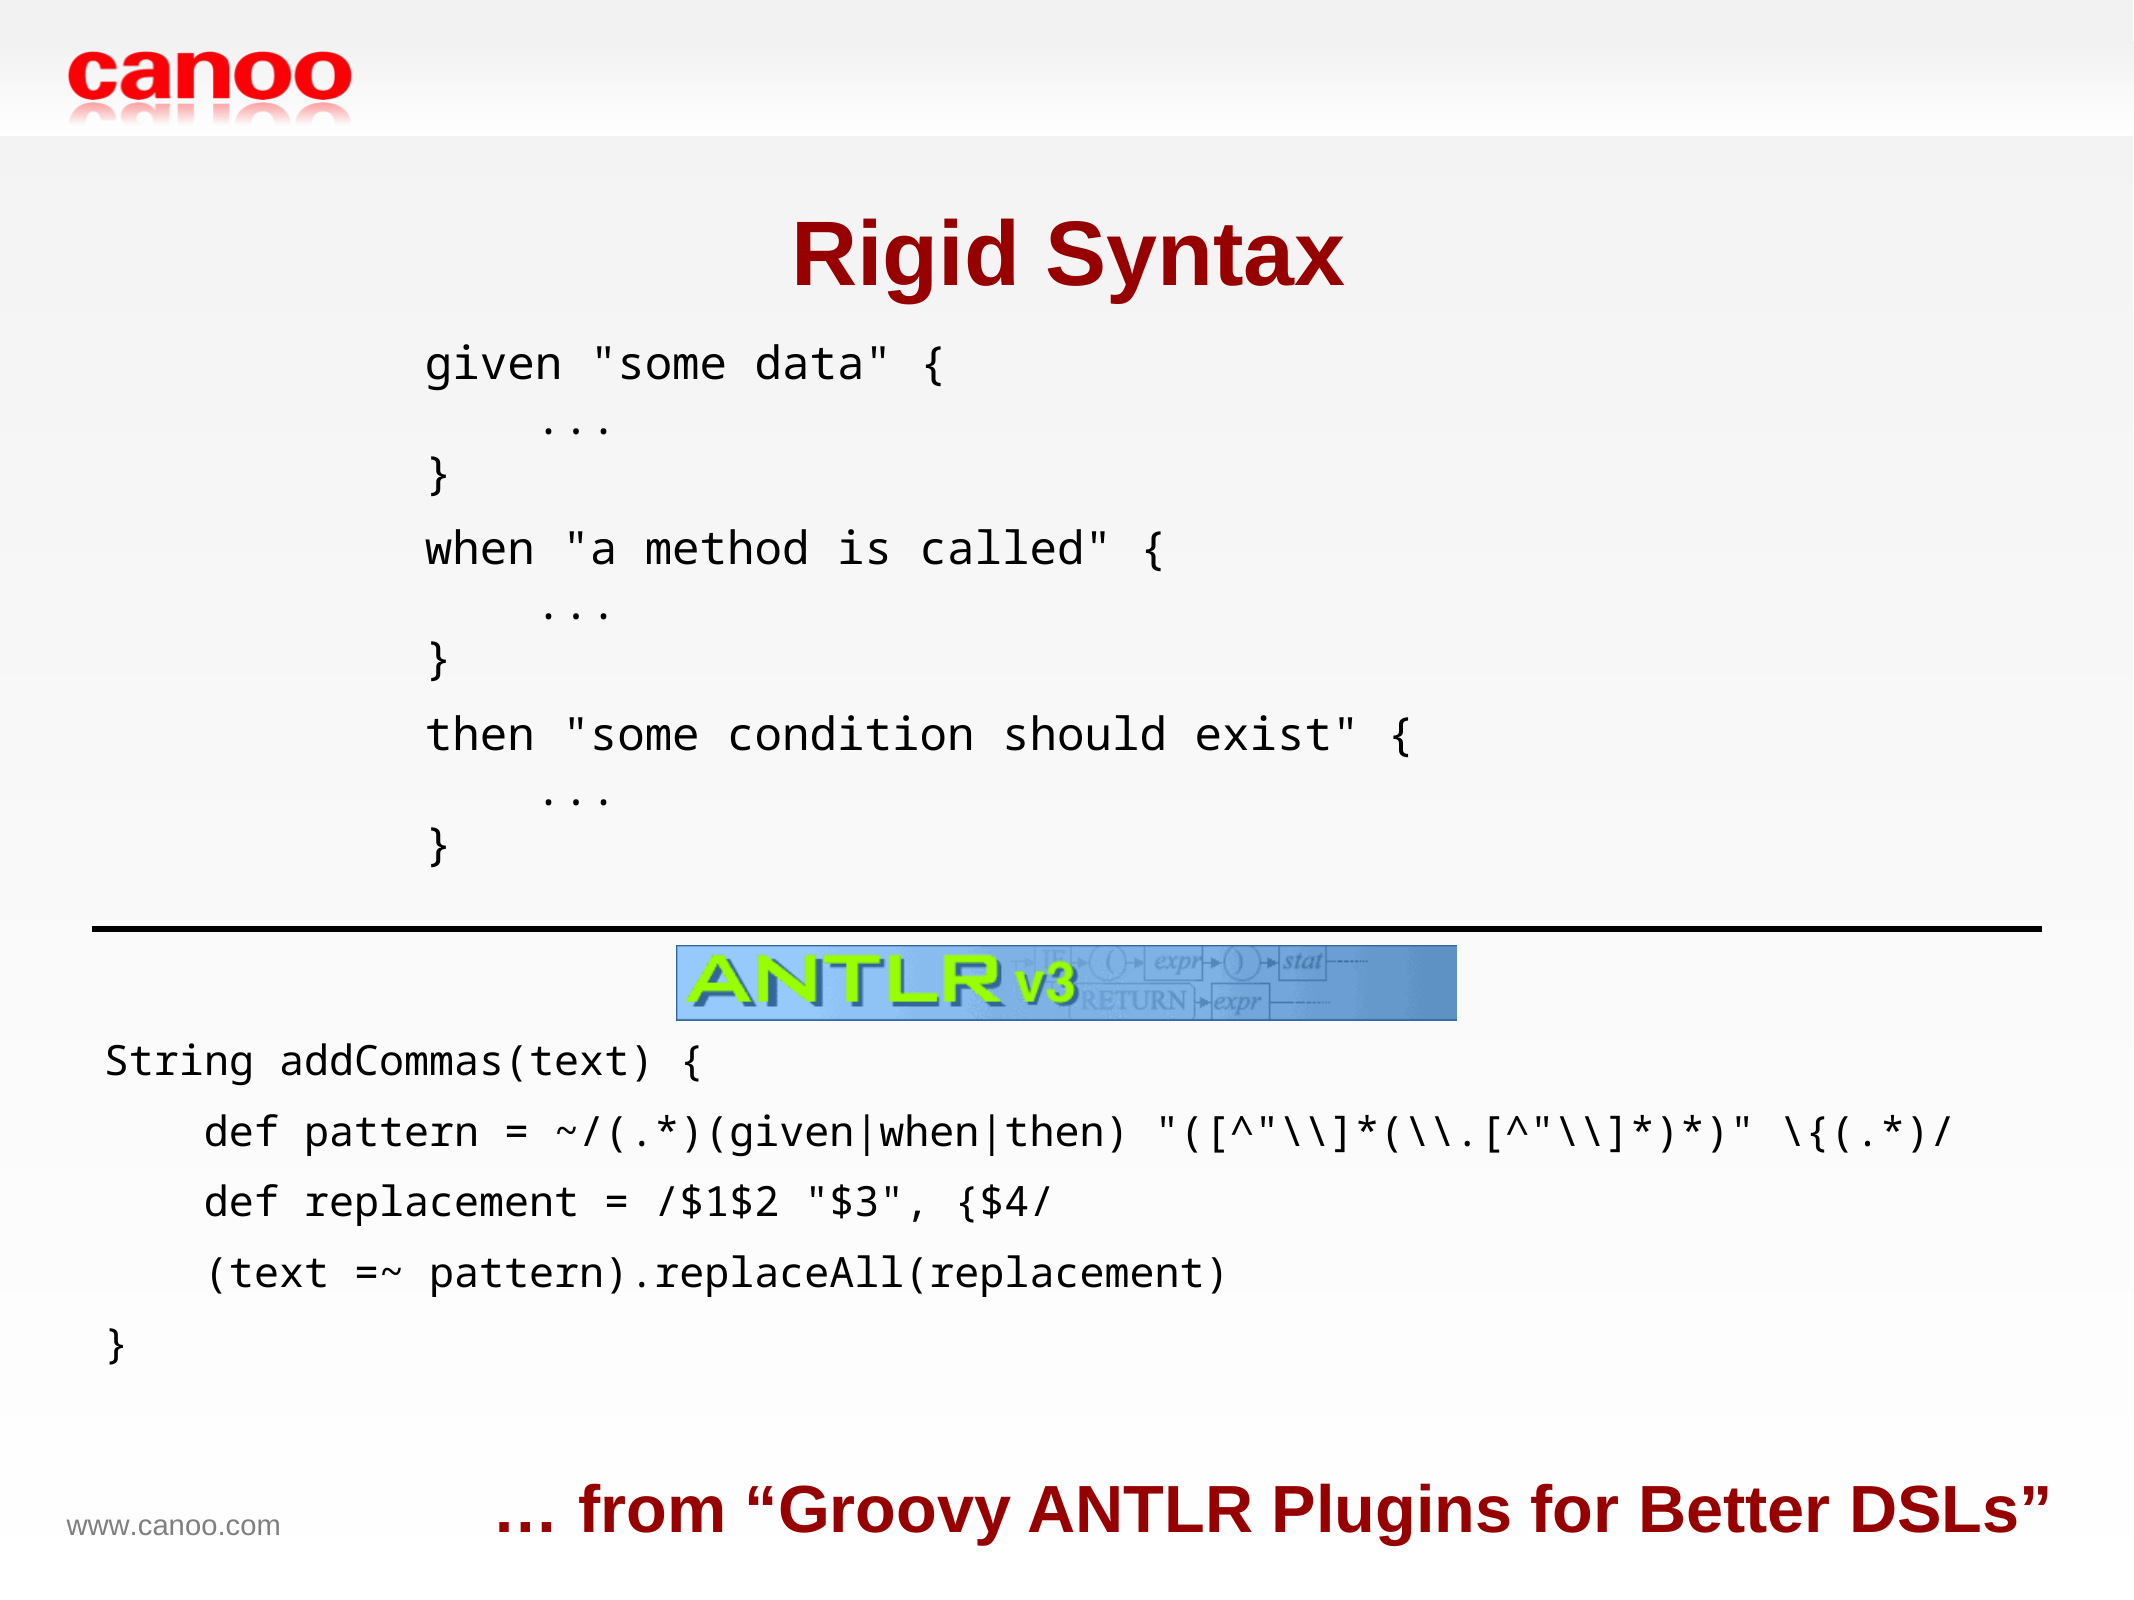

# Rigid Syntax
given "some data" {
 ...
}
when "a method is called" {
 ...
}
then "some condition should exist" {
 ...
}
String addCommas(text) {
 def pattern = ~/(.*)(given|when|then) "([^"\\]*(\\.[^"\\]*)*)" \{(.*)/
 def replacement = /$1$2 "$3", {$4/
 (text =~ pattern).replaceAll(replacement)
}
… from “Groovy ANTLR Plugins for Better DSLs”